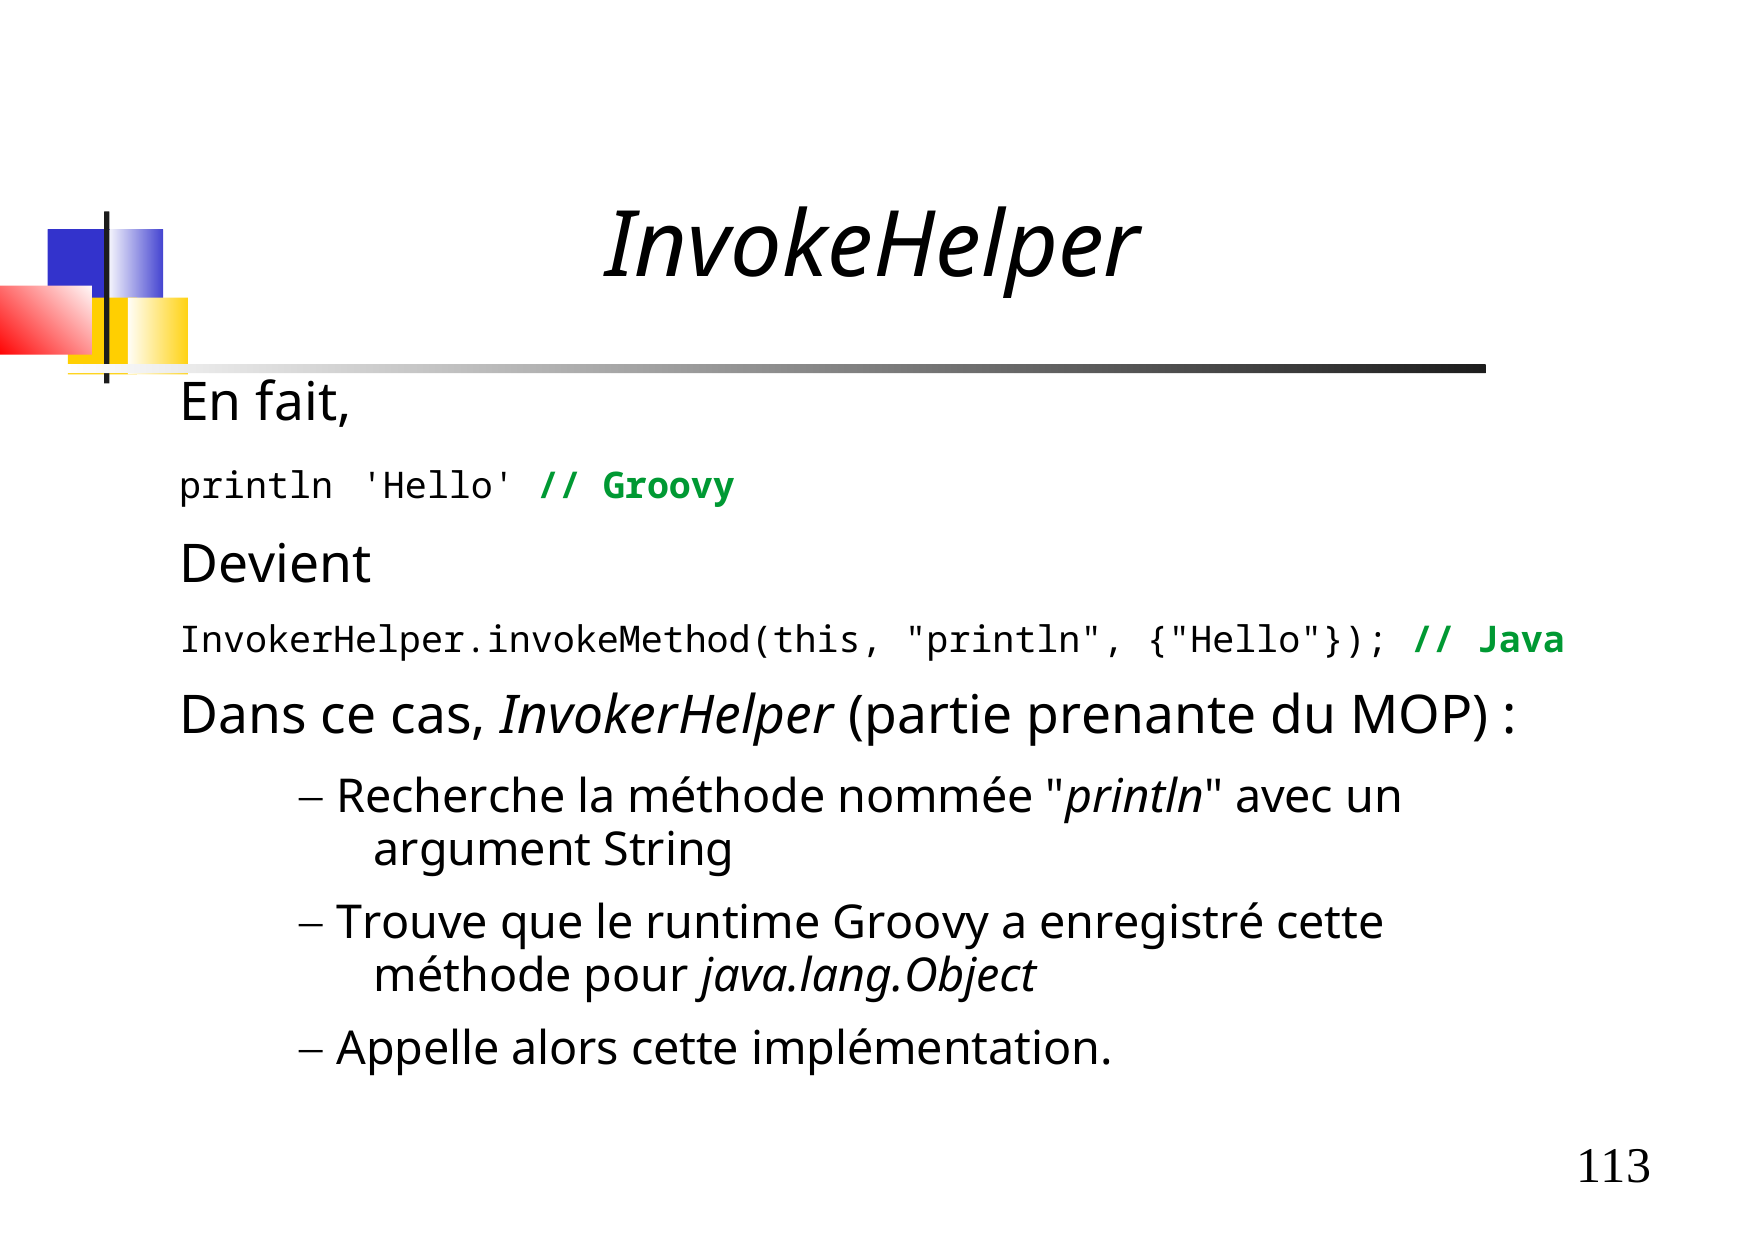

# InvokeHelper
En fait,
println 'Hello' // Groovy
Devient
InvokerHelper.invokeMethod(this, "println", {"Hello"}); // Java
Dans ce cas, InvokerHelper (partie prenante du MOP) :
Recherche la méthode nommée "println" avec un argument String
Trouve que le runtime Groovy a enregistré cette méthode pour java.lang.Object
Appelle alors cette implémentation.